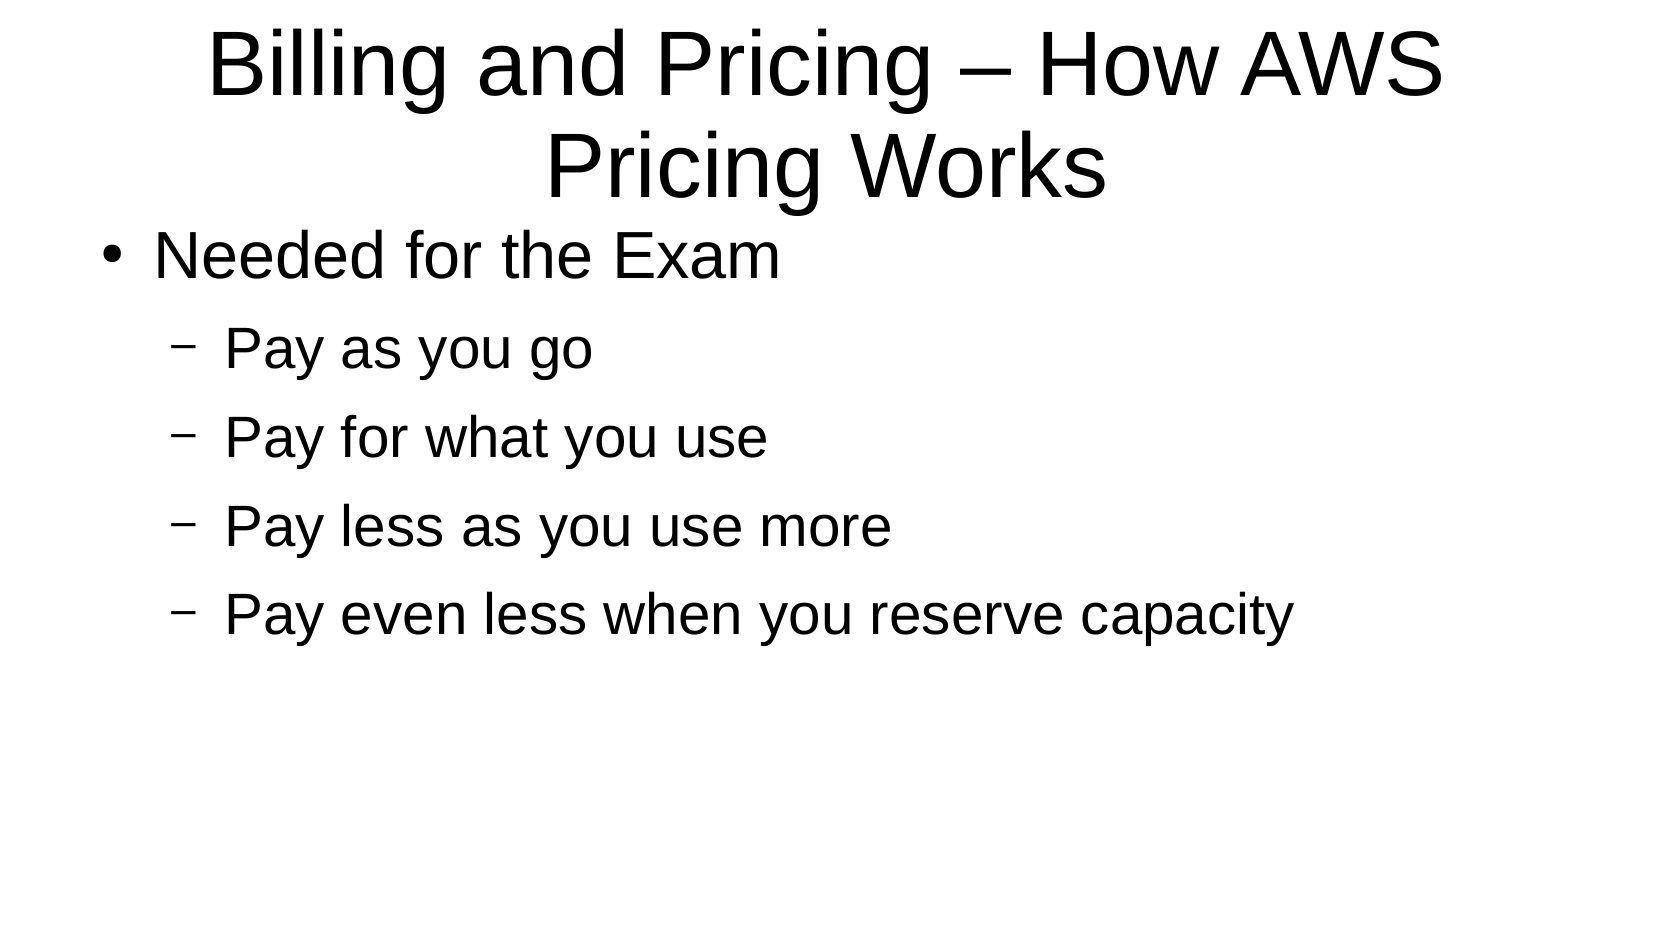

# Billing and Pricing – How AWS Pricing Works
Needed for the Exam
Pay as you go
Pay for what you use
Pay less as you use more
Pay even less when you reserve capacity